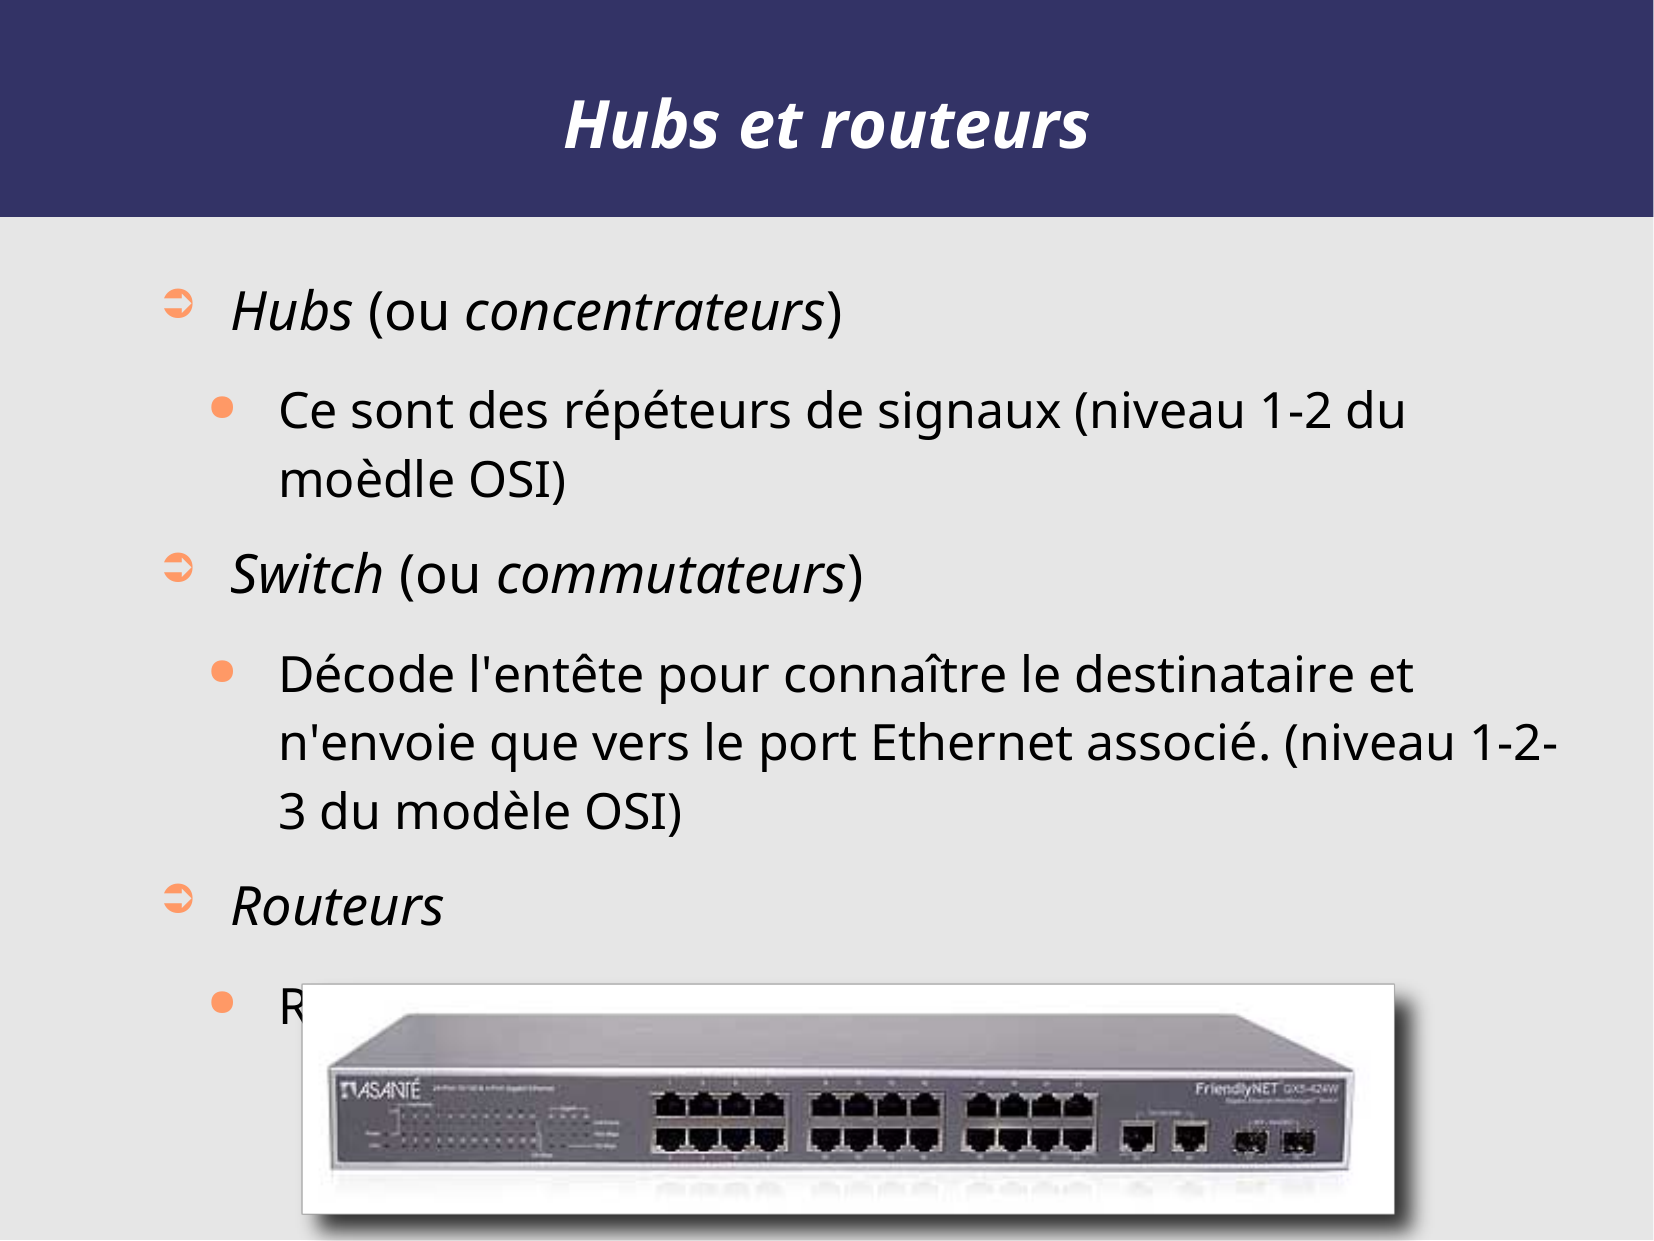

# Hubs et routeurs
Hubs (ou concentrateurs)
Ce sont des répéteurs de signaux (niveau 1-2 du moèdle OSI)
Switch (ou commutateurs)
Décode l'entête pour connaître le destinataire et n'envoie que vers le port Ethernet associé. (niveau 1-2-3 du modèle OSI)
Routeurs
Route les messages en utilisant l'adresse IP.